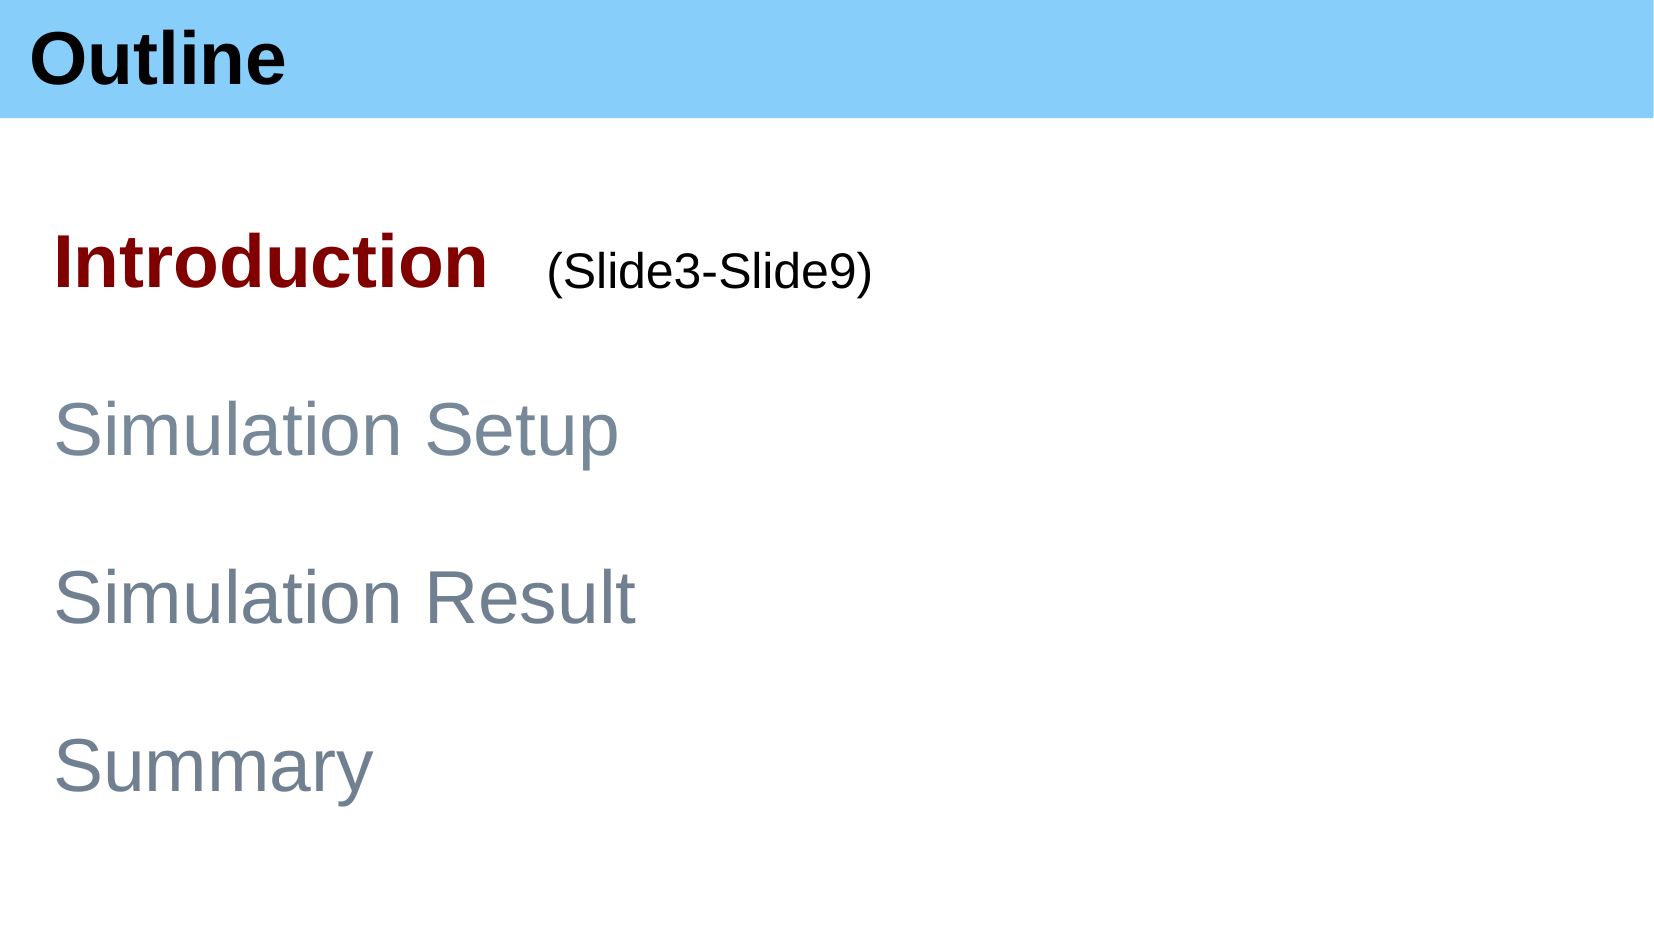

Outline
# Outline
Introduction
Simulation Setup
Simulation Result
Summary
(Slide3-Slide9)